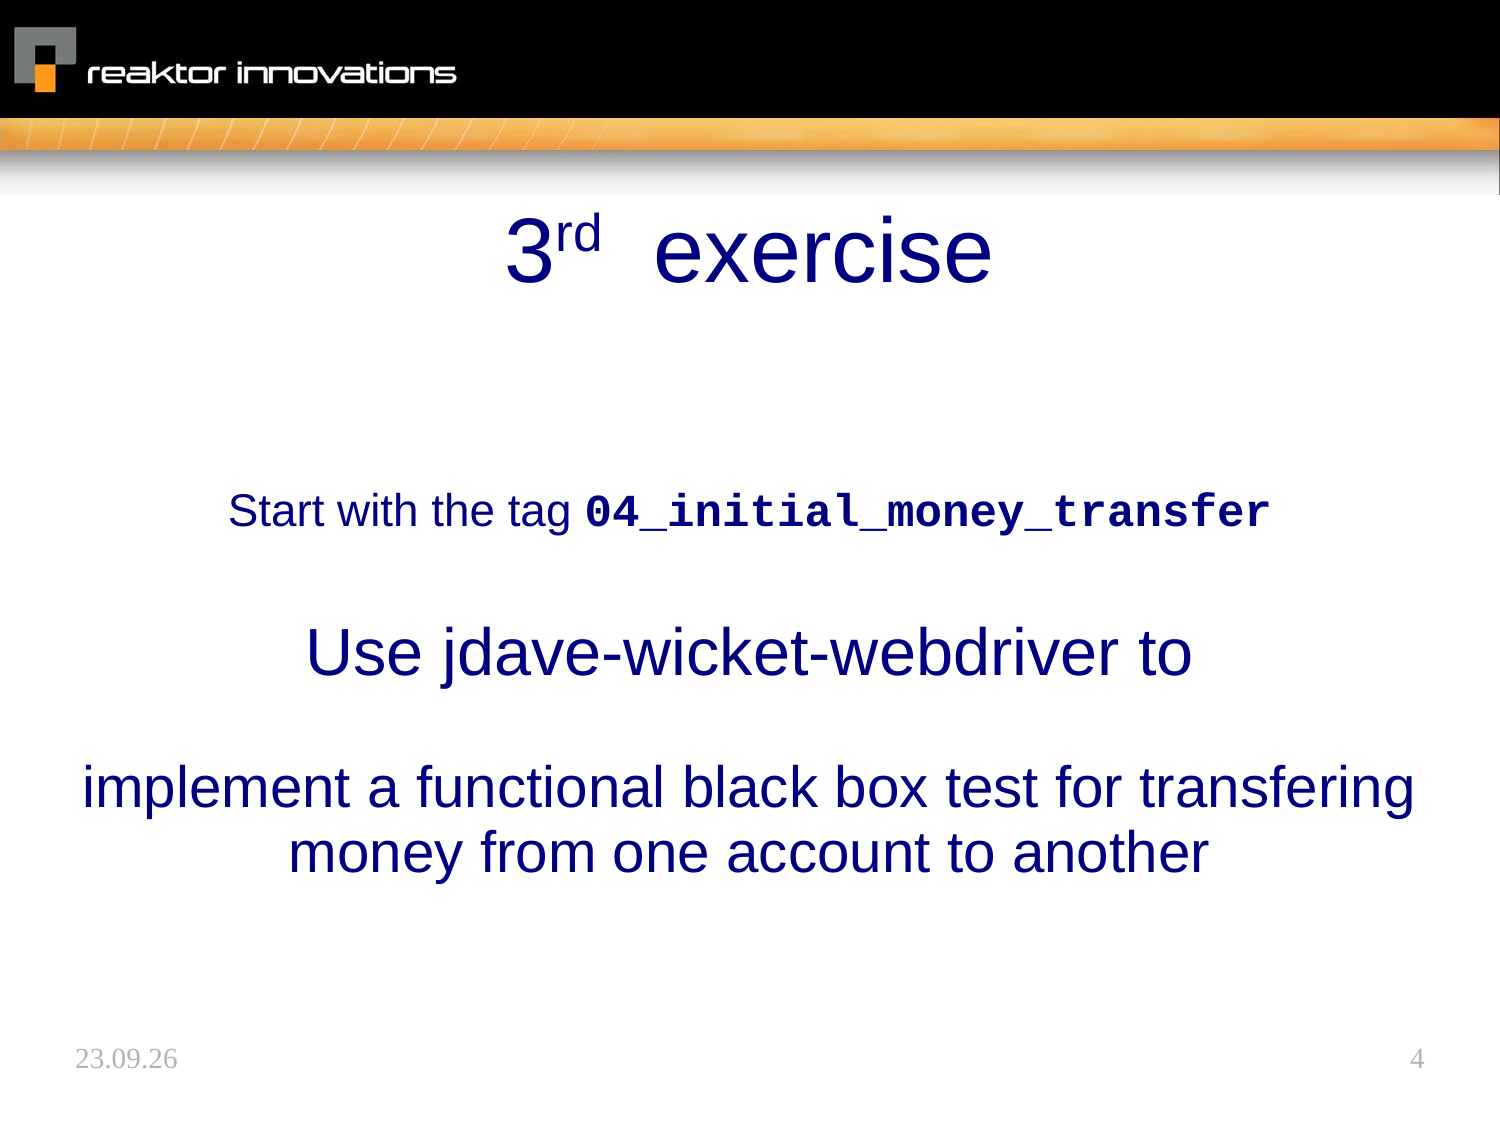

3rd exercise
# Start with the tag 04_initial_money_transfer
Use jdave-wicket-webdriver to
implement a functional black box test for transfering money from one account to another
4